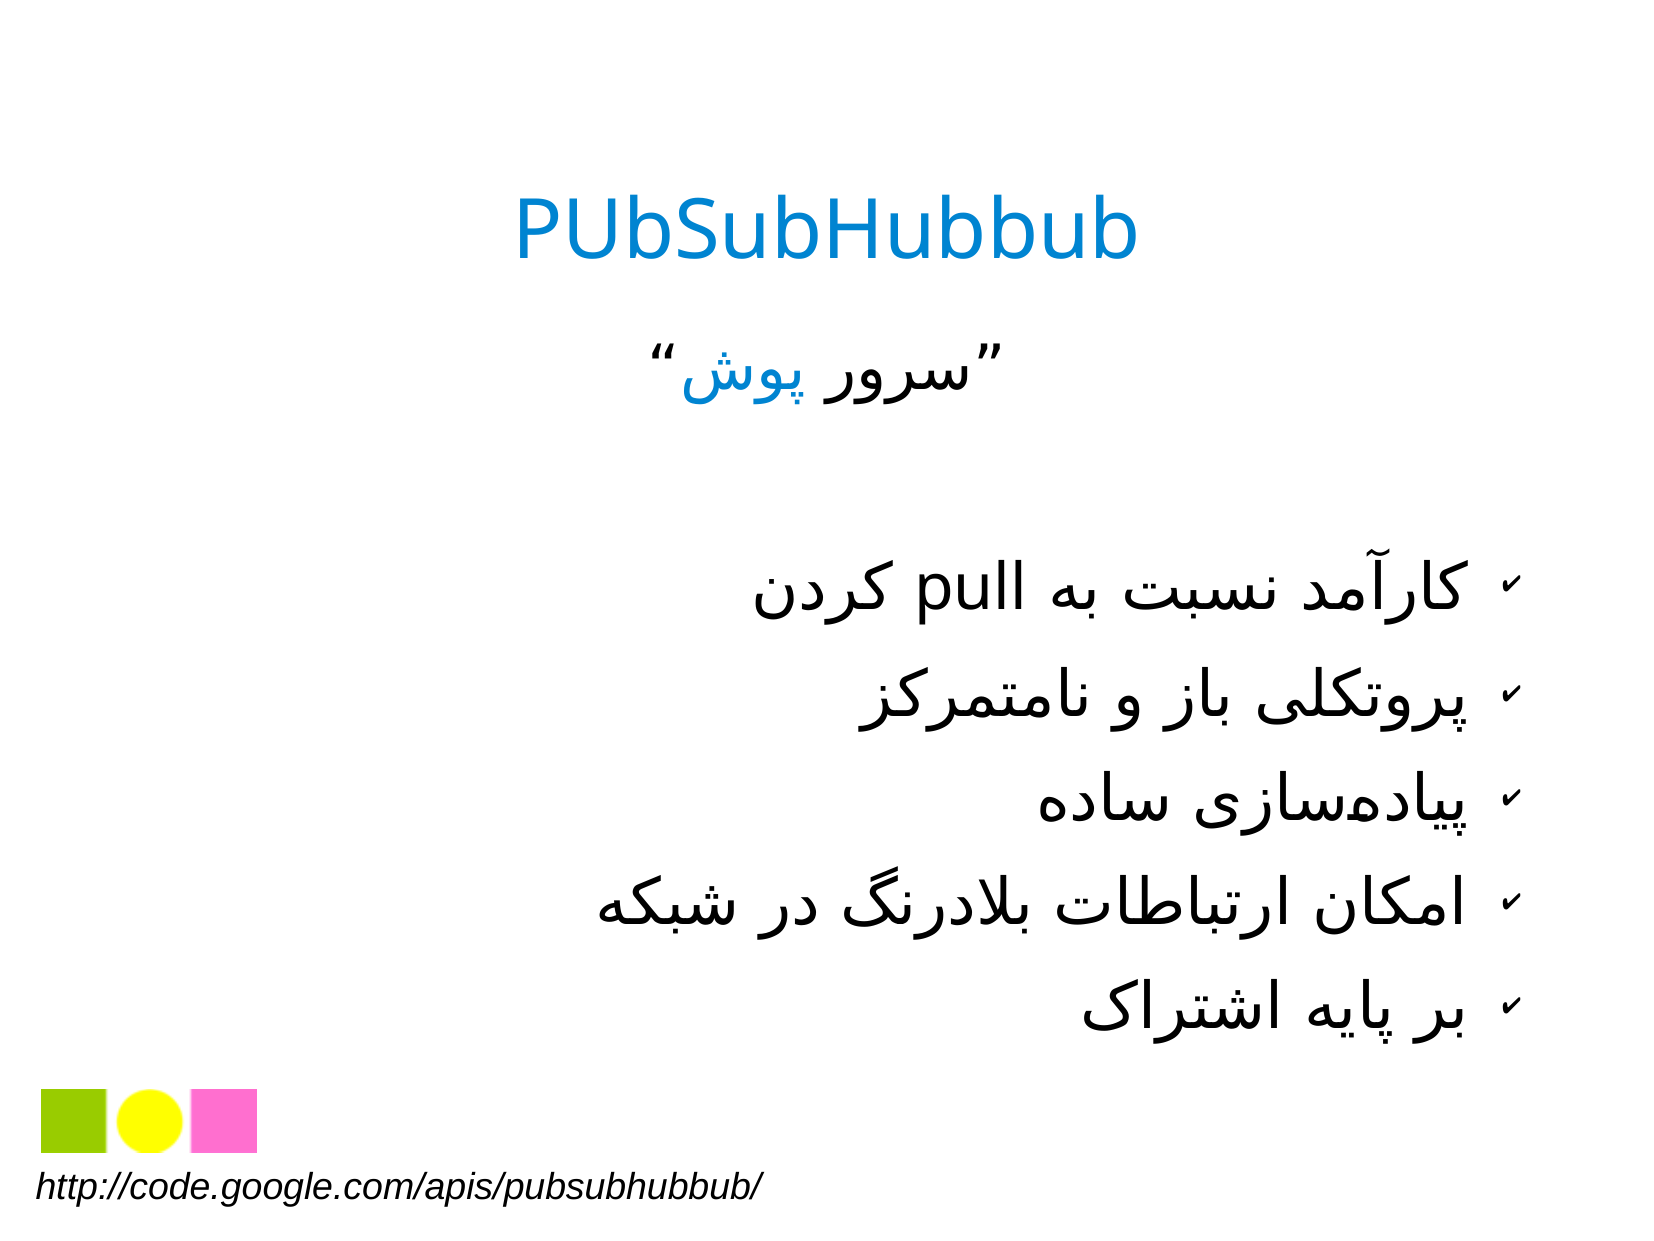

# PUbSubHubbub
“سرور پوش”
کارآمد نسبت به pull کردن
پروتکلی باز و نامتمرکز
پیاده‌سازی ساده
امکان ارتباطات بلادرنگ در شبکه
بر پایه اشتراک
http://code.google.com/apis/pubsubhubbub/